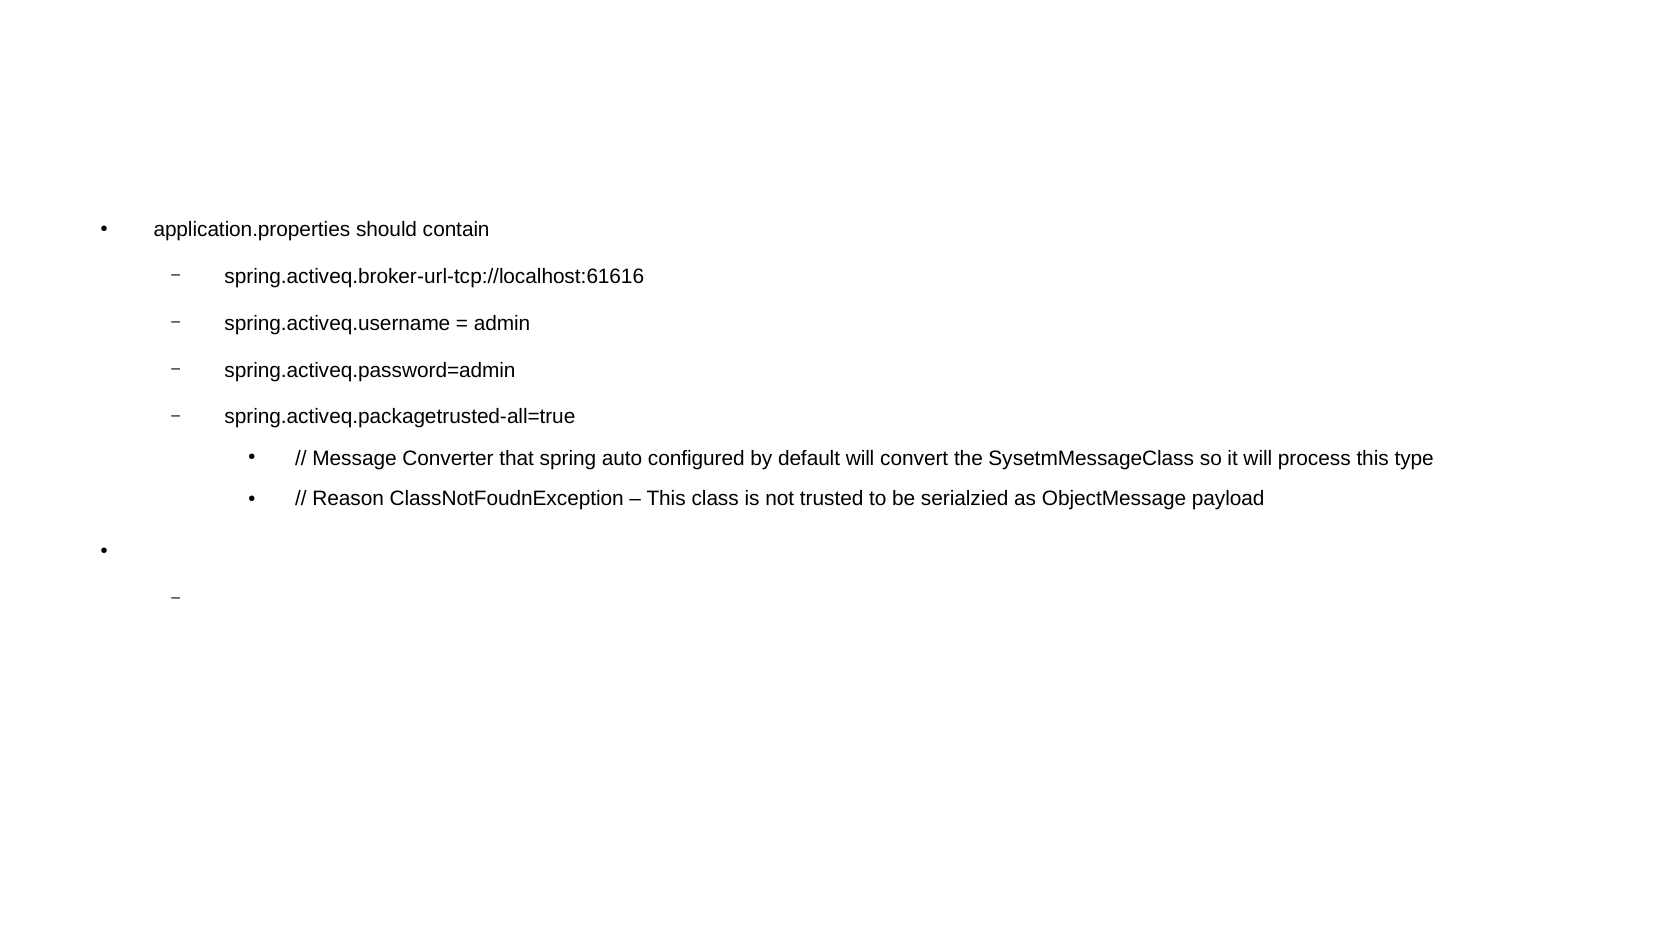

#
application.properties should contain
spring.activeq.broker-url-tcp://localhost:61616
spring.activeq.username = admin
spring.activeq.password=admin
spring.activeq.packagetrusted-all=true
// Message Converter that spring auto configured by default will convert the SysetmMessageClass so it will process this type
// Reason ClassNotFoudnException – This class is not trusted to be serialzied as ObjectMessage payload